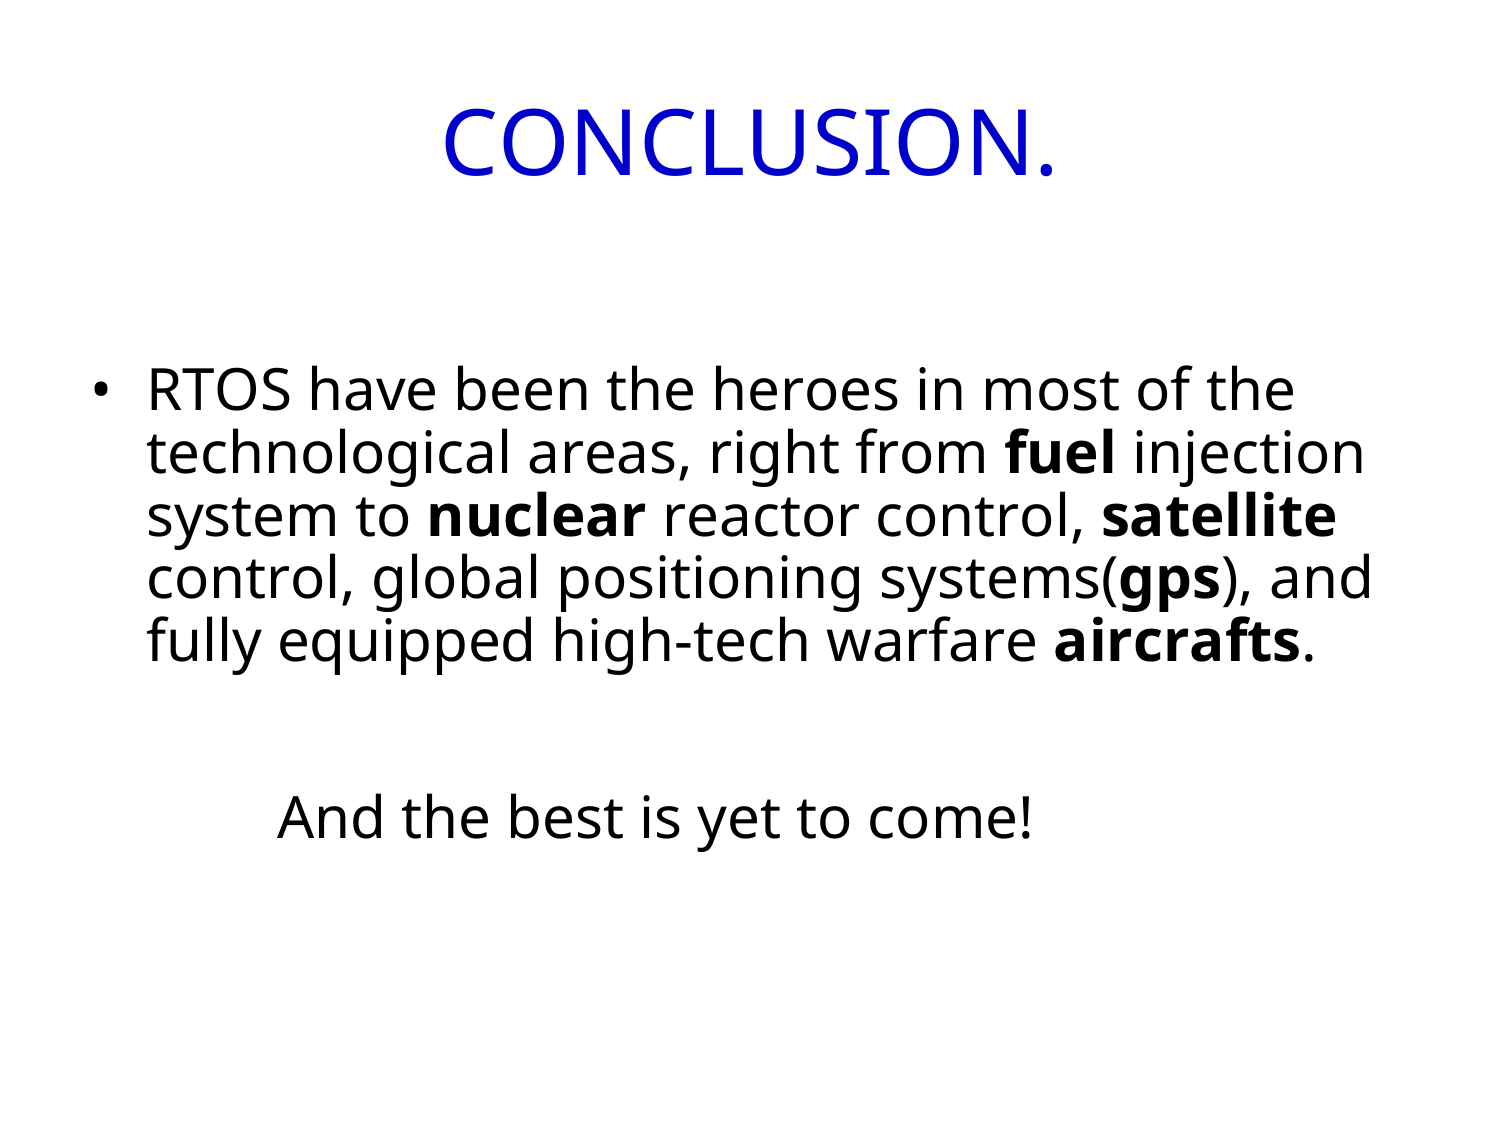

# CONCLUSION.
RTOS have been the heroes in most of the technological areas, right from fuel injection system to nuclear reactor control, satellite control, global positioning systems(gps), and fully equipped high-tech warfare aircrafts.
And the best is yet to come!